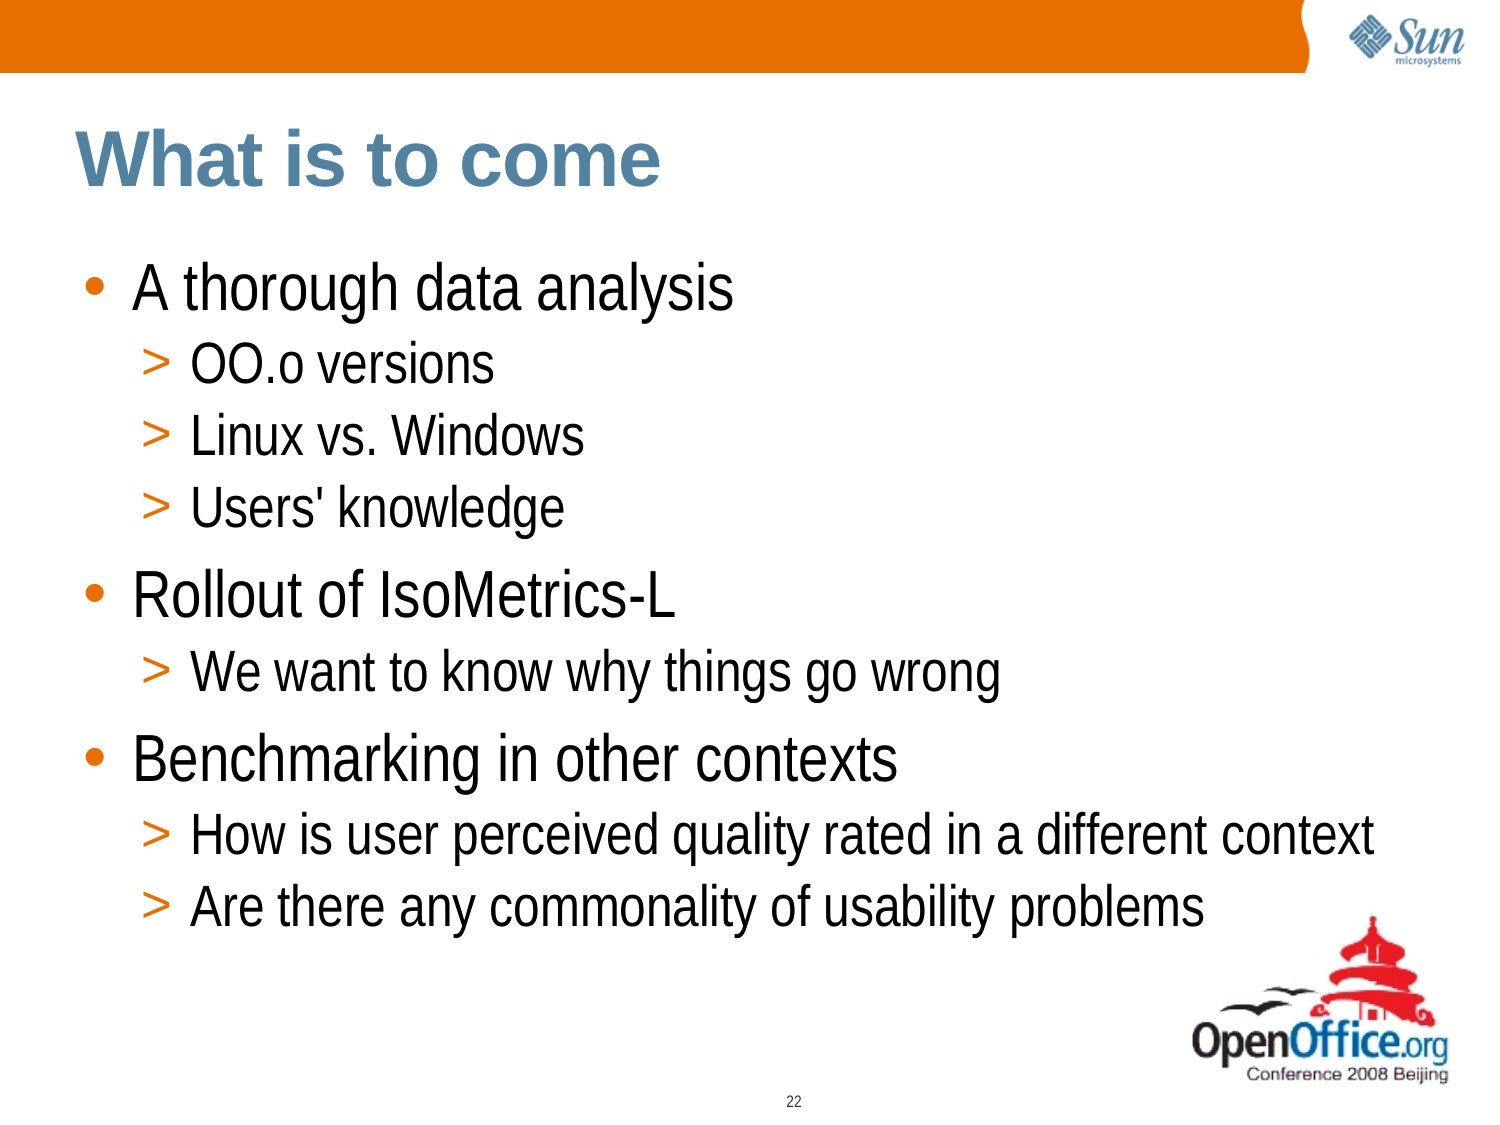

# What is to come
A thorough data analysis
OO.o versions
Linux vs. Windows
Users' knowledge
Rollout of IsoMetrics-L
We want to know why things go wrong
Benchmarking in other contexts
How is user perceived quality rated in a different context
Are there any commonality of usability problems